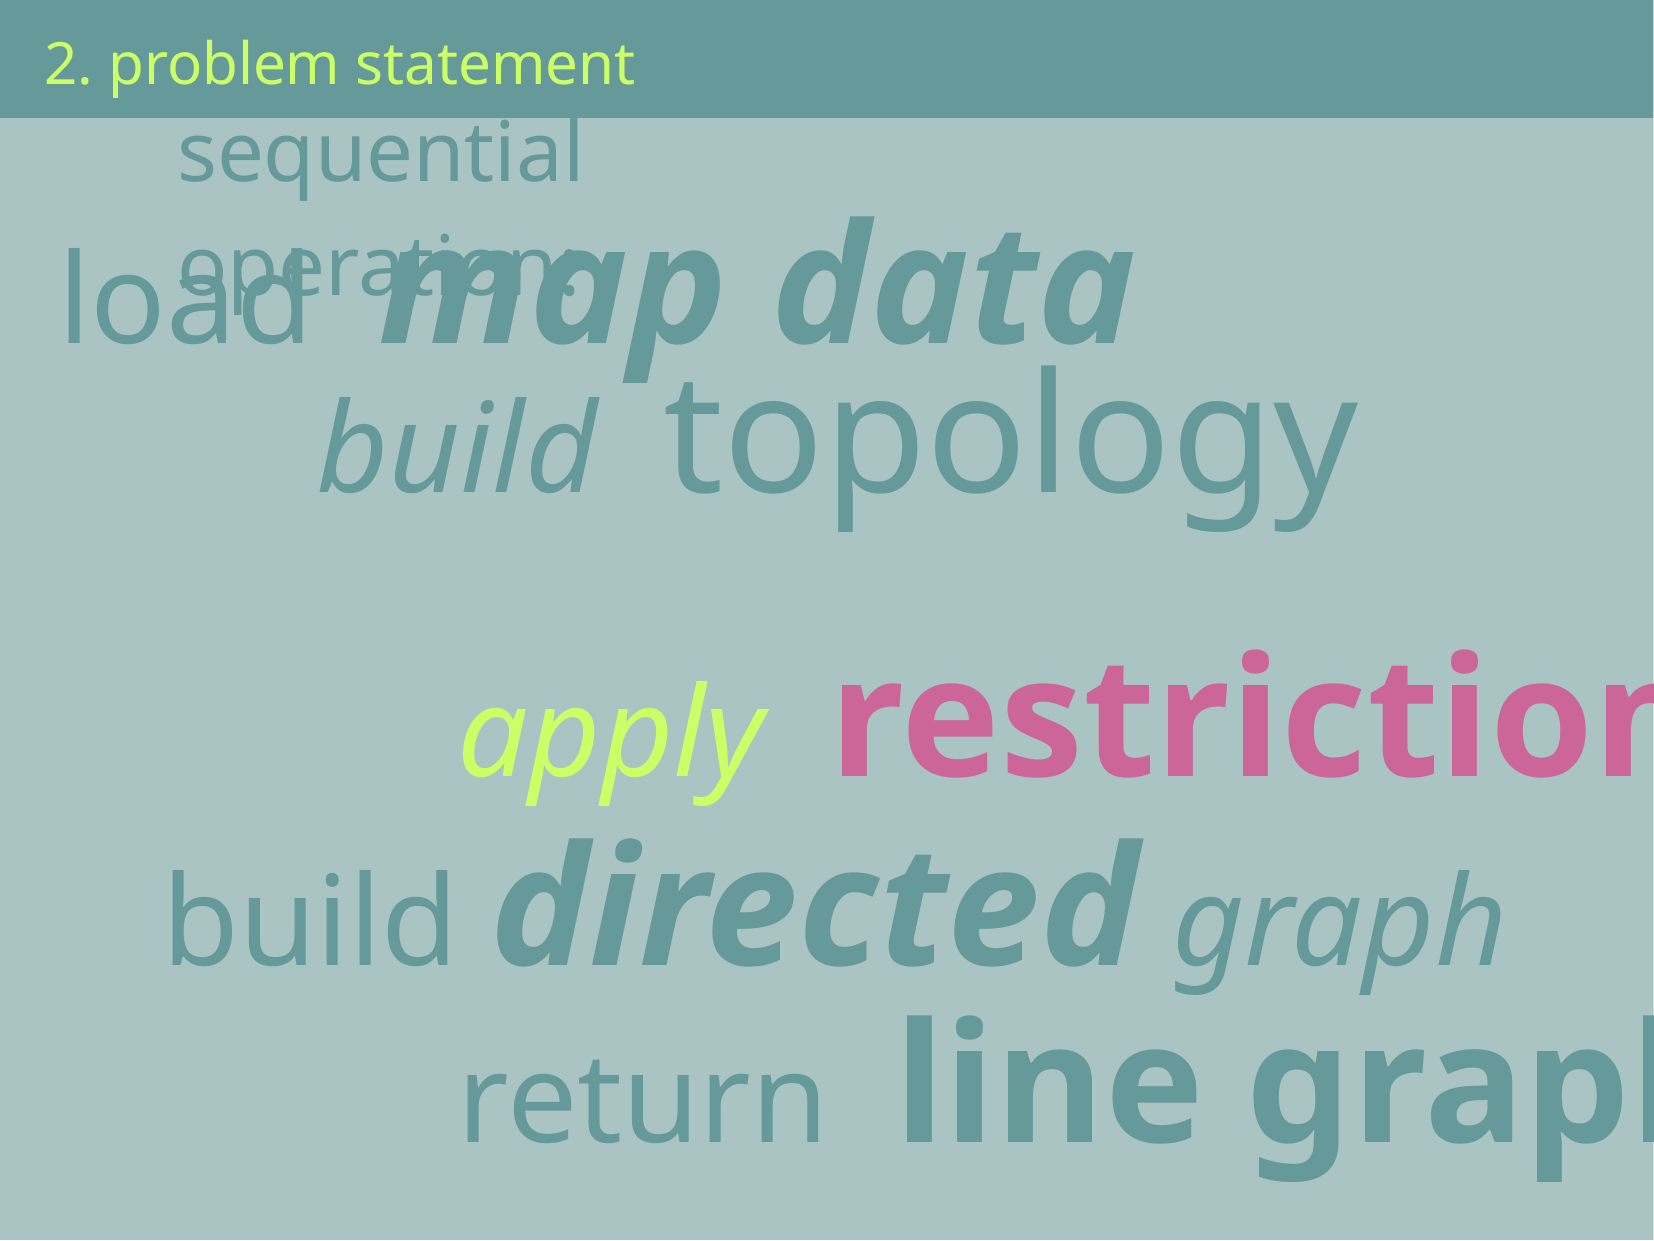

2. problem statement
sequential operation:
load map data
build topology
apply restrictions
build directed graph
return line graph